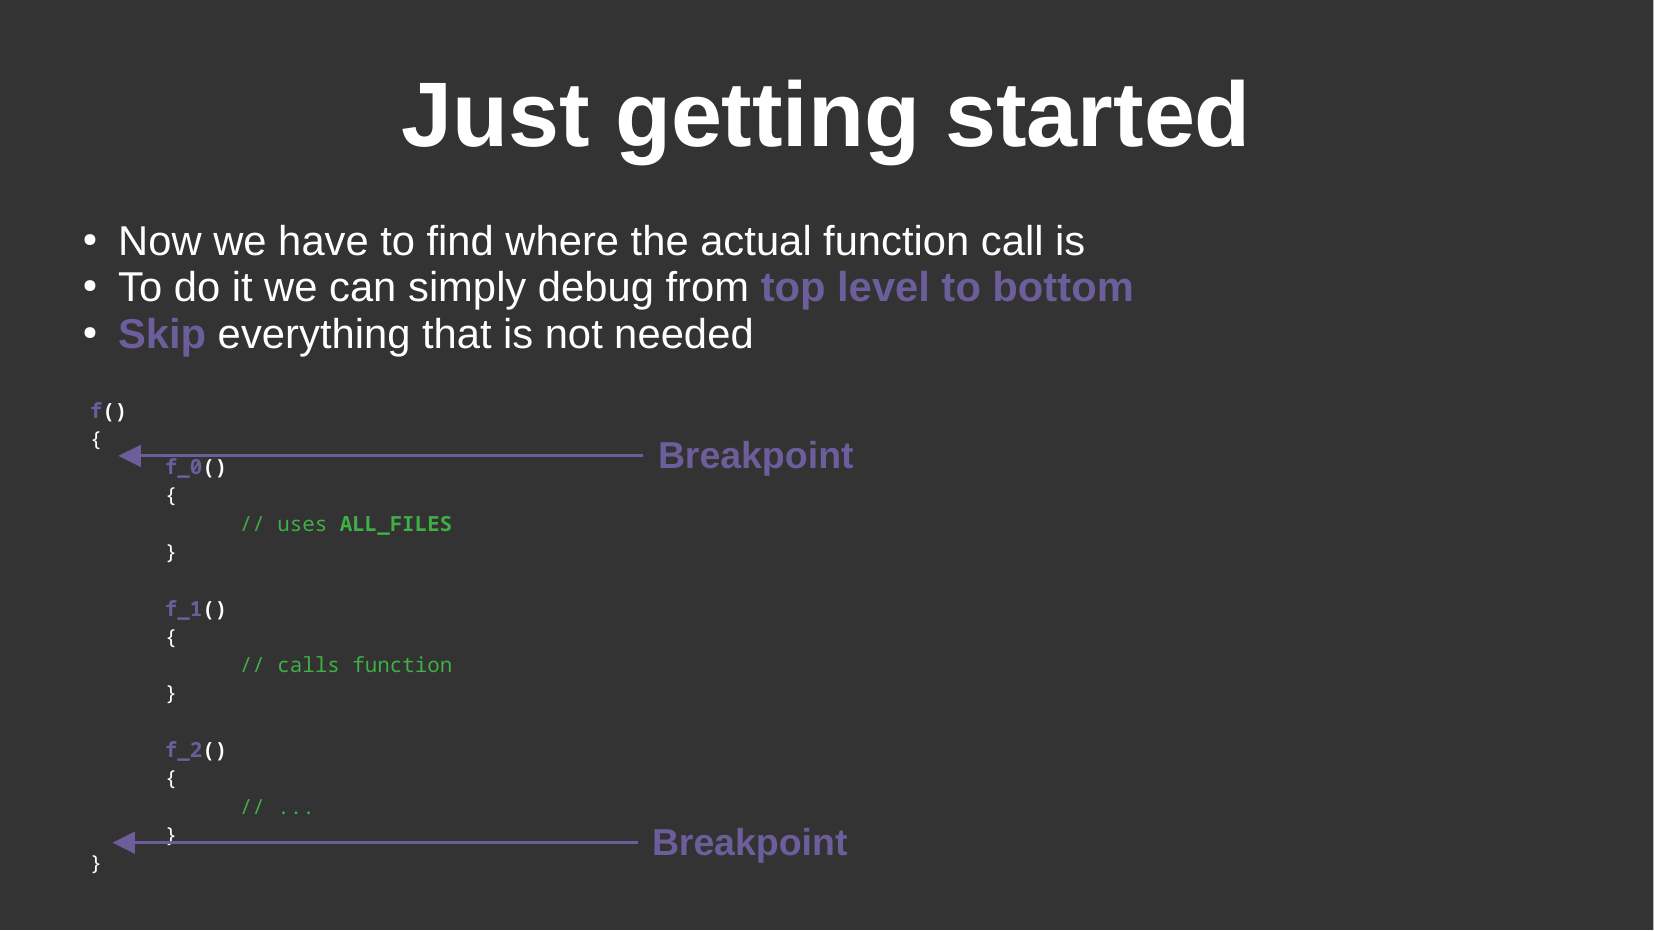

# Just getting started
Now we have to find where the actual function call is
To do it we can simply debug from top level to bottom
Skip everything that is not needed
f()
{
	f_0()
	{
		// uses ALL_FILES
	}
	f_1()
	{
		// calls function
	}
	f_2()
	{
		// ...
	}
}
Breakpoint
Breakpoint